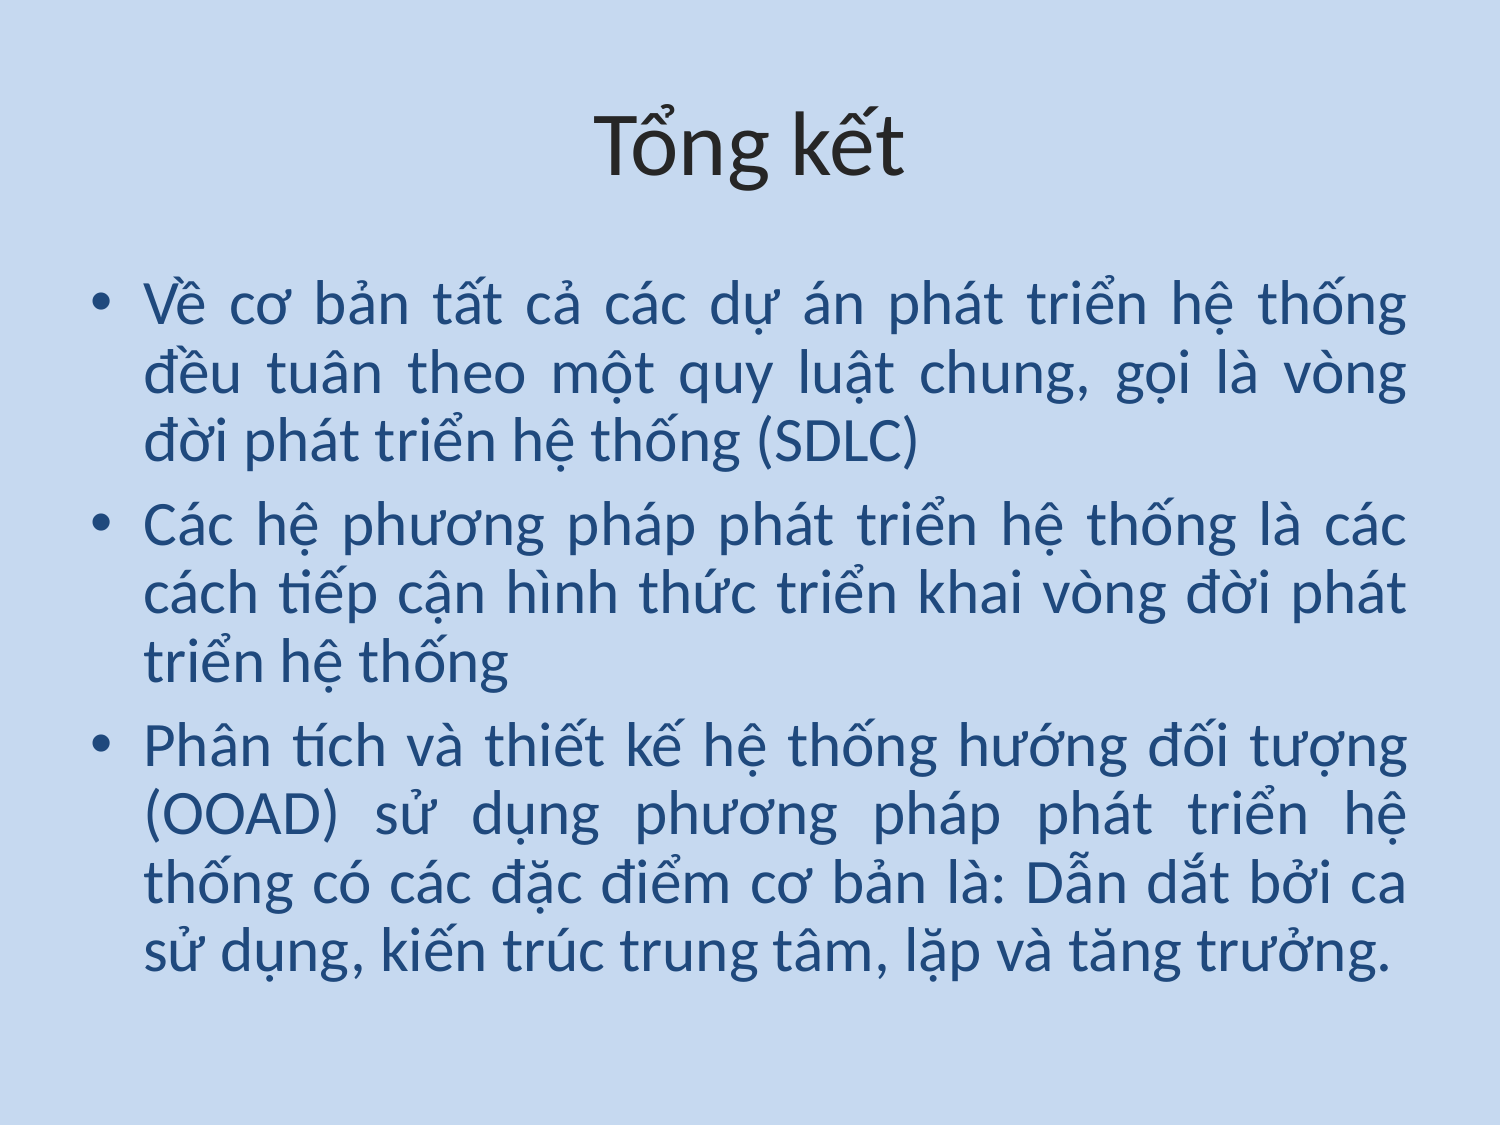

# Tổng kết
Về cơ bản tất cả các dự án phát triển hệ thống đều tuân theo một quy luật chung, gọi là vòng đời phát triển hệ thống (SDLC)
Các hệ phương pháp phát triển hệ thống là các cách tiếp cận hình thức triển khai vòng đời phát triển hệ thống
Phân tích và thiết kế hệ thống hướng đối tượng (OOAD) sử dụng phương pháp phát triển hệ thống có các đặc điểm cơ bản là: Dẫn dắt bởi ca sử dụng, kiến trúc trung tâm, lặp và tăng trưởng.